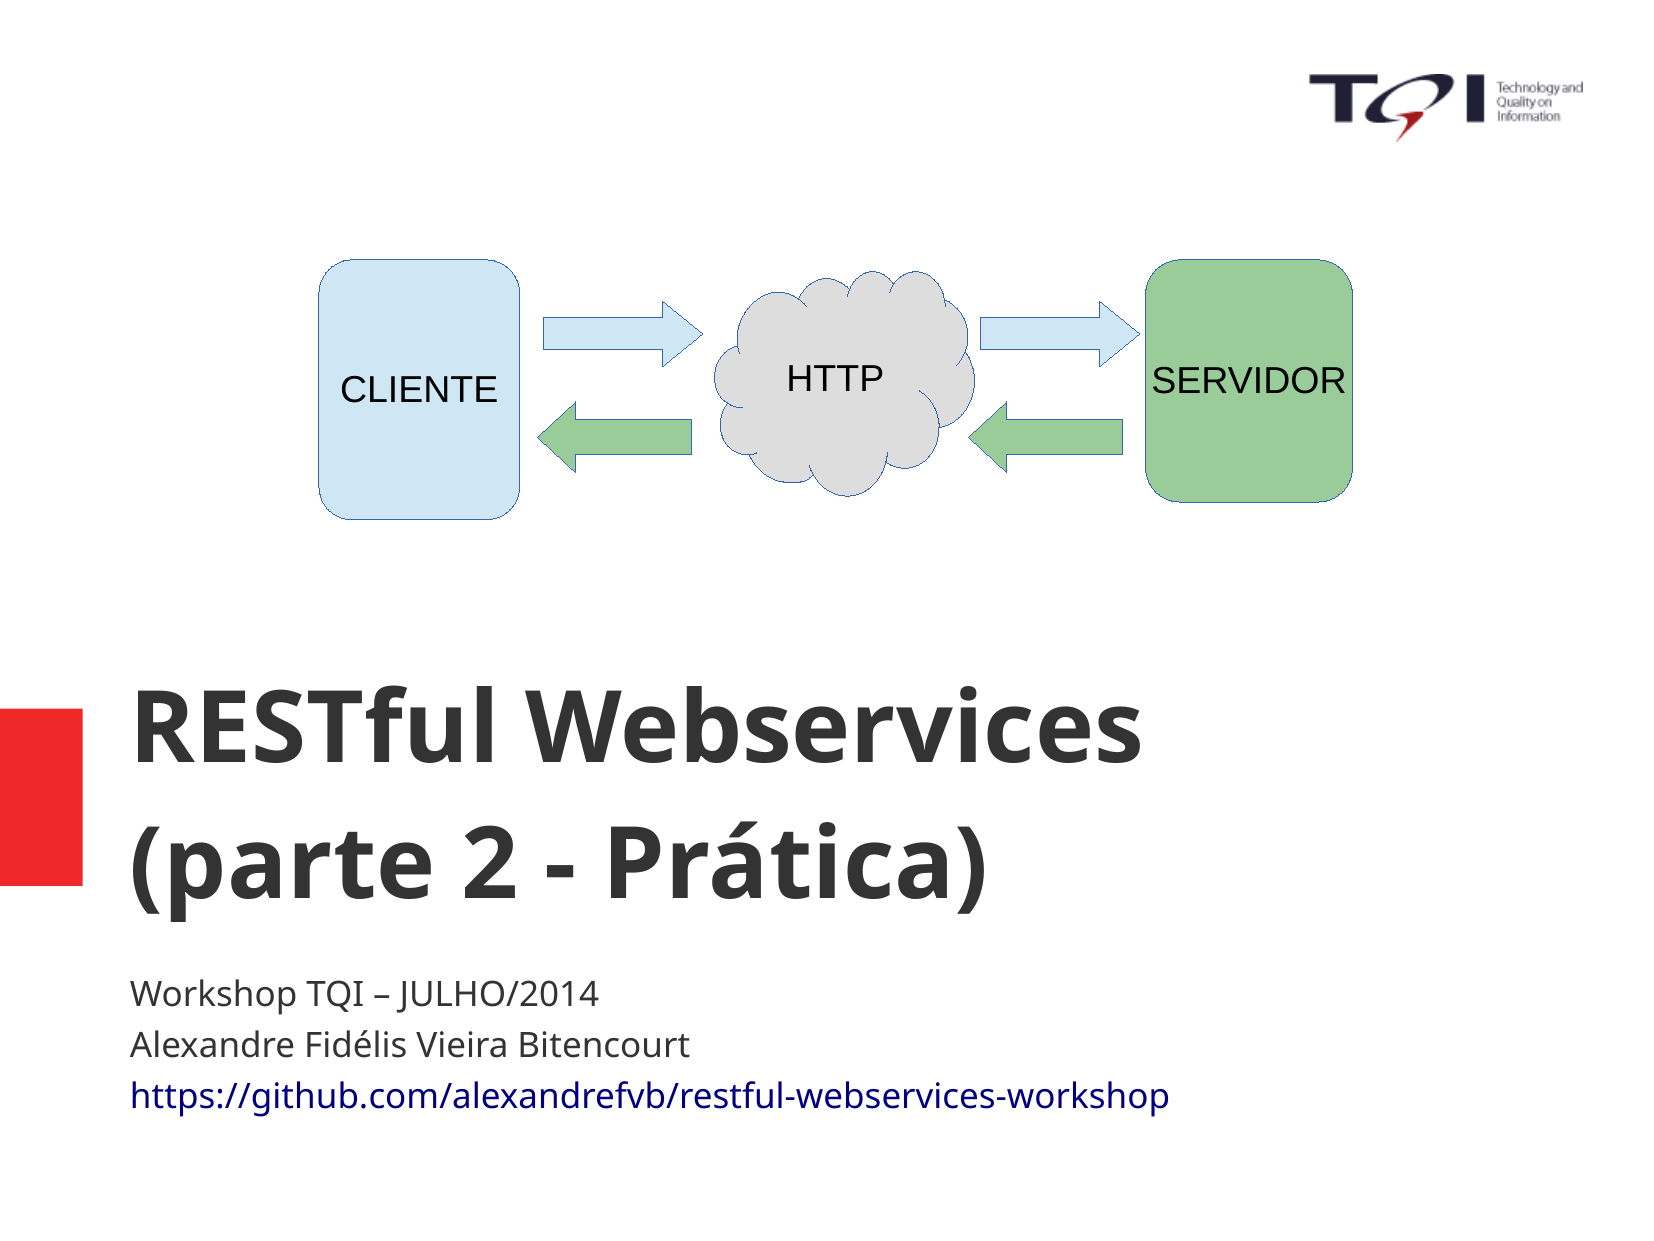

CLIENTE
SERVIDOR
HTTP
# RESTful Webservices (parte 2 - Prática)
Workshop TQI – JULHO/2014
Alexandre Fidélis Vieira Bitencourt
https://github.com/alexandrefvb/restful-webservices-workshop